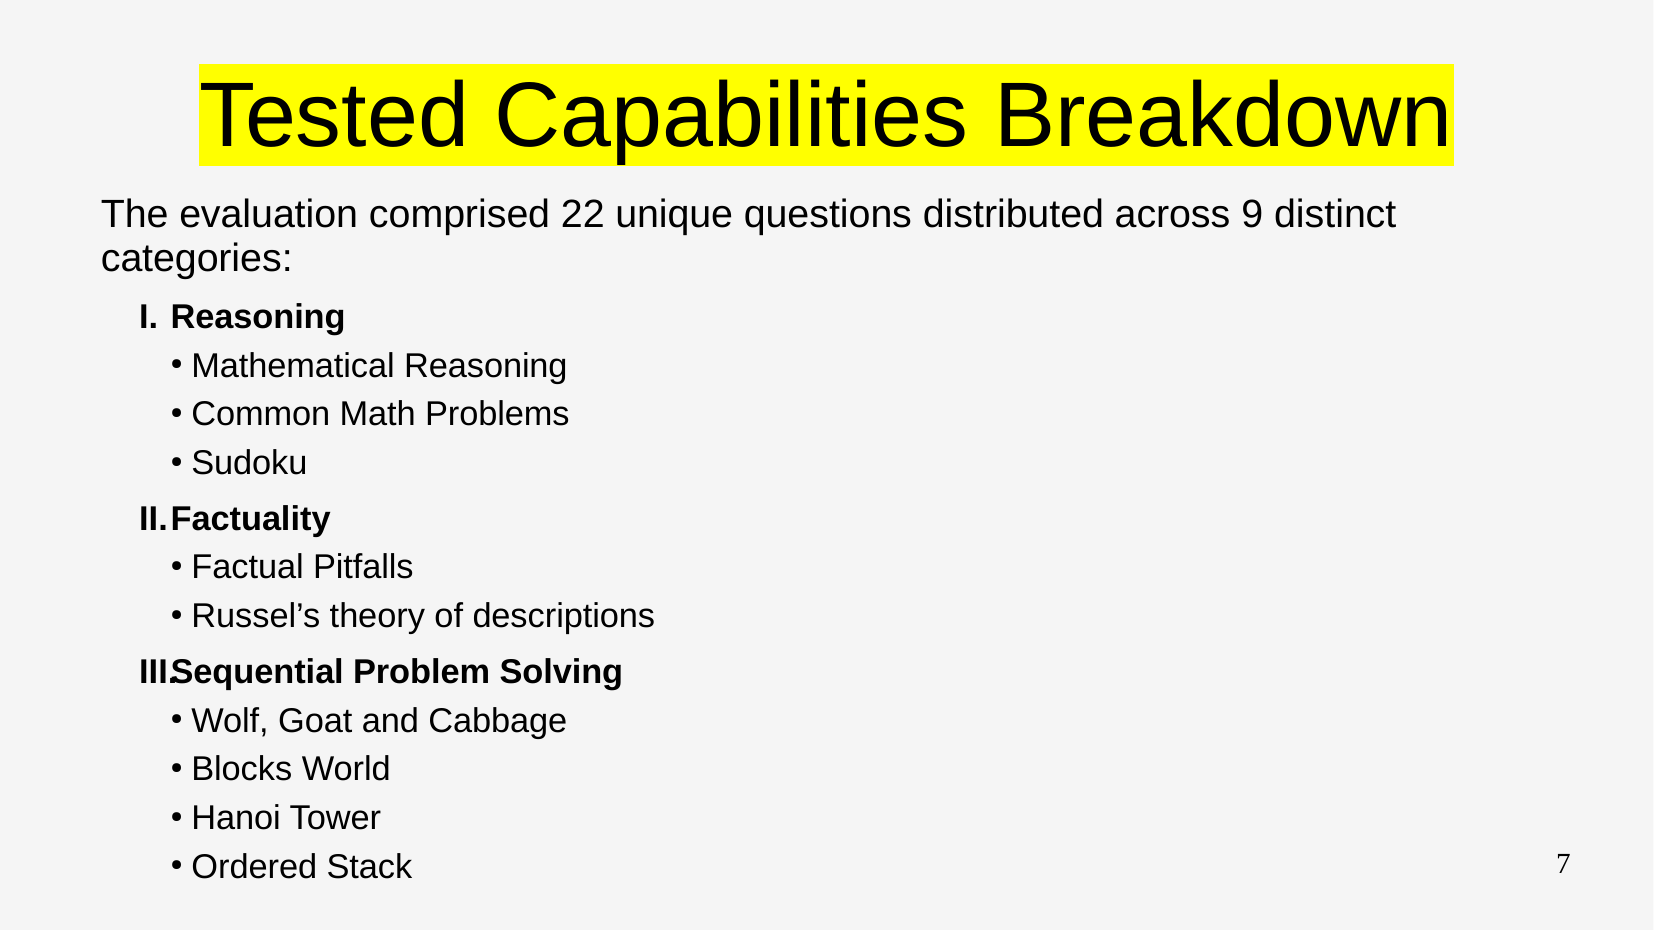

# Tested Capabilities Breakdown
The evaluation comprised 22 unique questions distributed across 9 distinct categories:
Reasoning
Mathematical Reasoning
Common Math Problems
Sudoku
Factuality
Factual Pitfalls
Russel’s theory of descriptions
Sequential Problem Solving
Wolf, Goat and Cabbage
Blocks World
Hanoi Tower
Ordered Stack
7